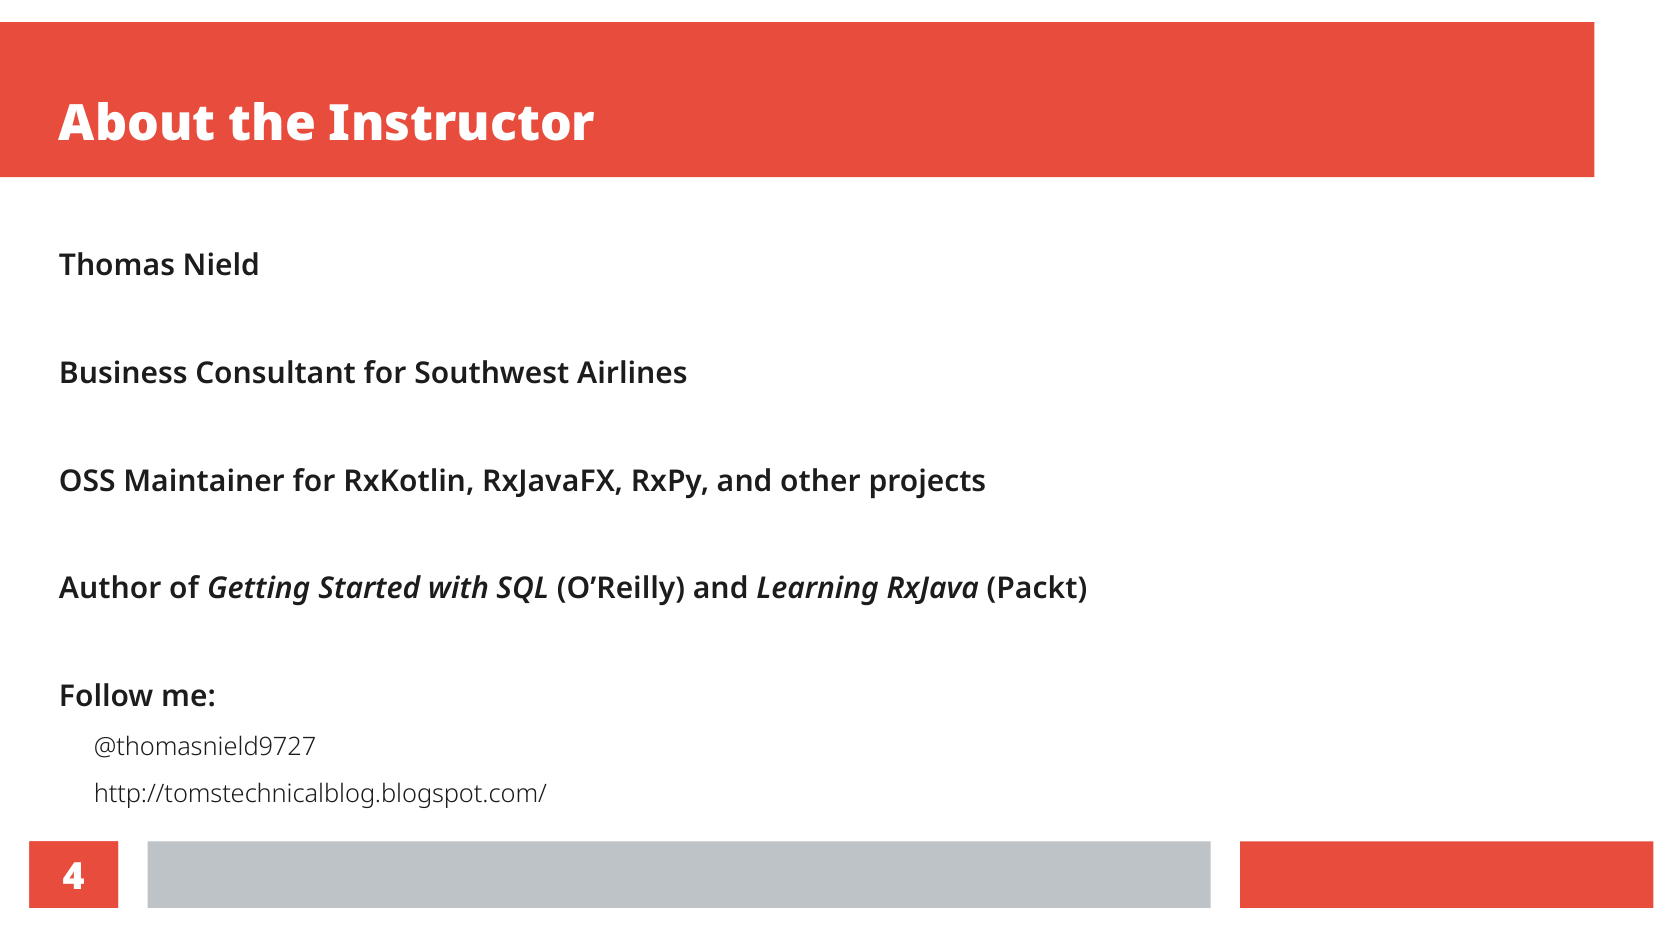

# About the Instructor
Thomas Nield
Business Consultant for Southwest Airlines
OSS Maintainer for RxKotlin, RxJavaFX, RxPy, and other projects
Author of Getting Started with SQL (O’Reilly) and Learning RxJava (Packt)
Follow me:
@thomasnield9727
http://tomstechnicalblog.blogspot.com/
4